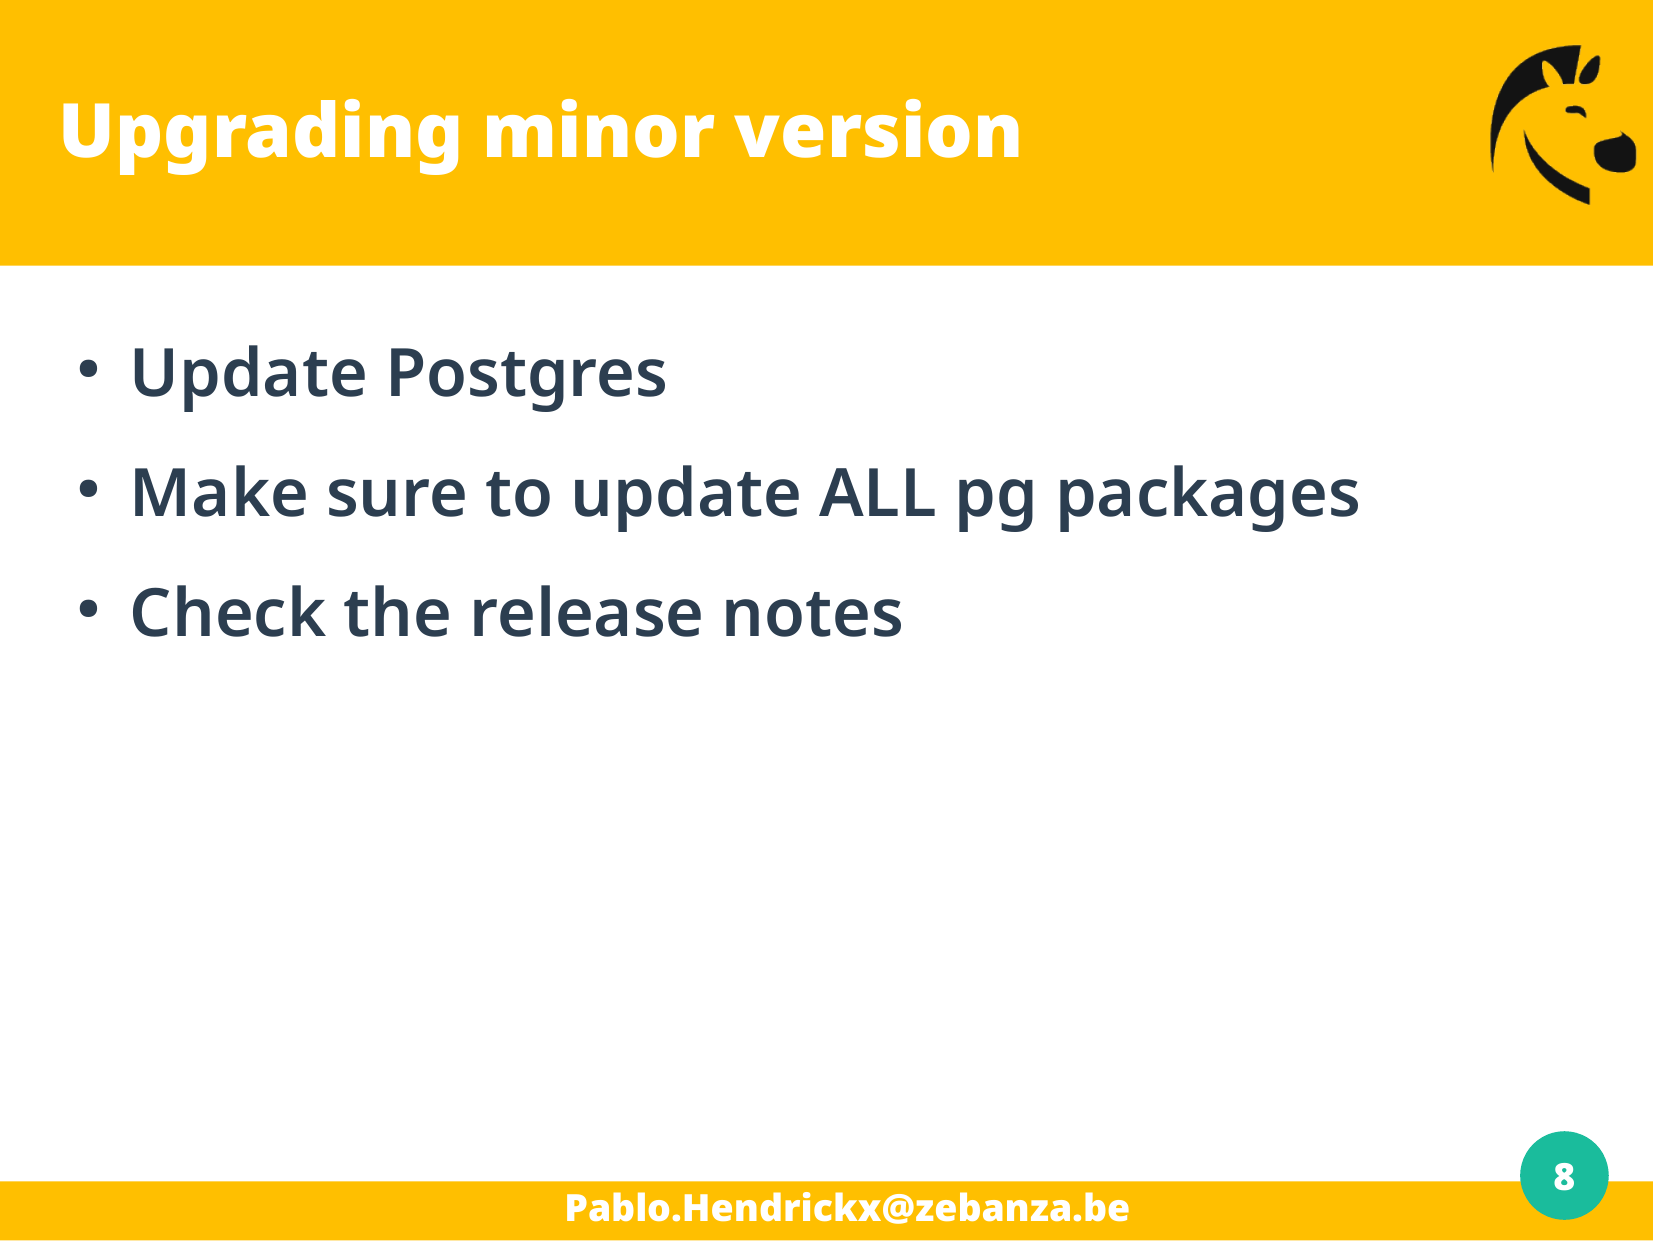

# Upgrading minor version
Update Postgres
Make sure to update ALL pg packages
Check the release notes
8
Pablo.Hendrickx@zebanza.be